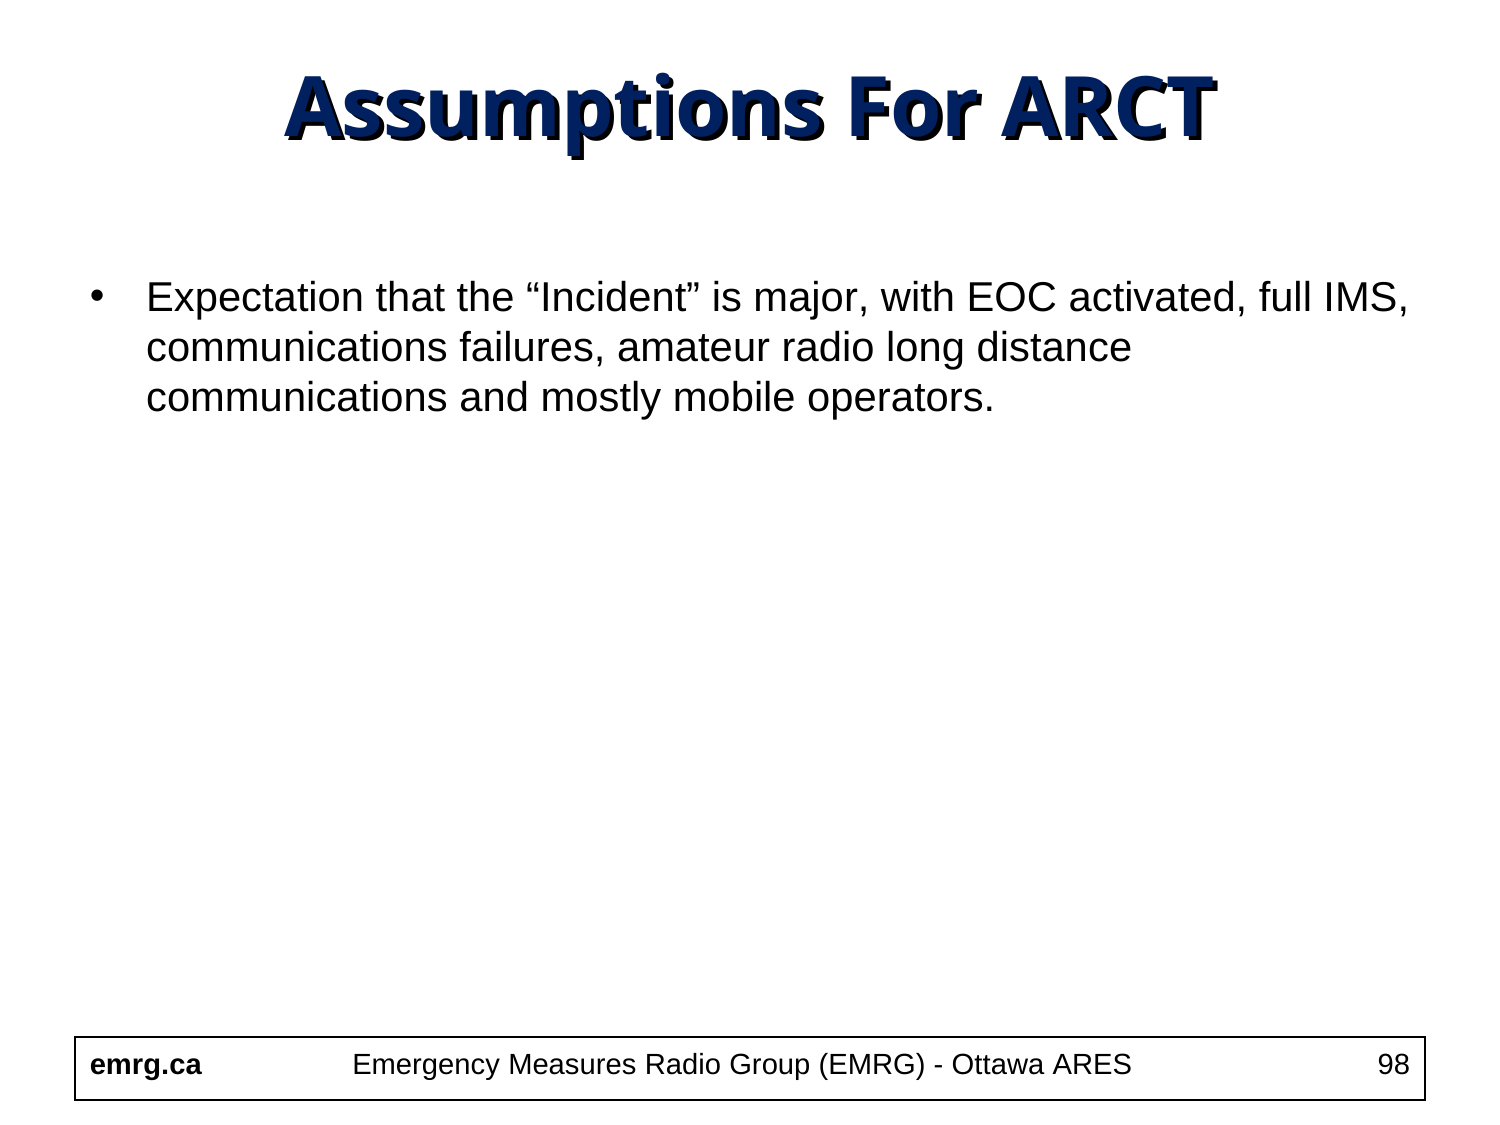

Assumptions For ARCT
Expectation that the “Incident” is major, with EOC activated, full IMS, communications failures, amateur radio long distance communications and mostly mobile operators.
Emergency Measures Radio Group (EMRG) - Ottawa ARES